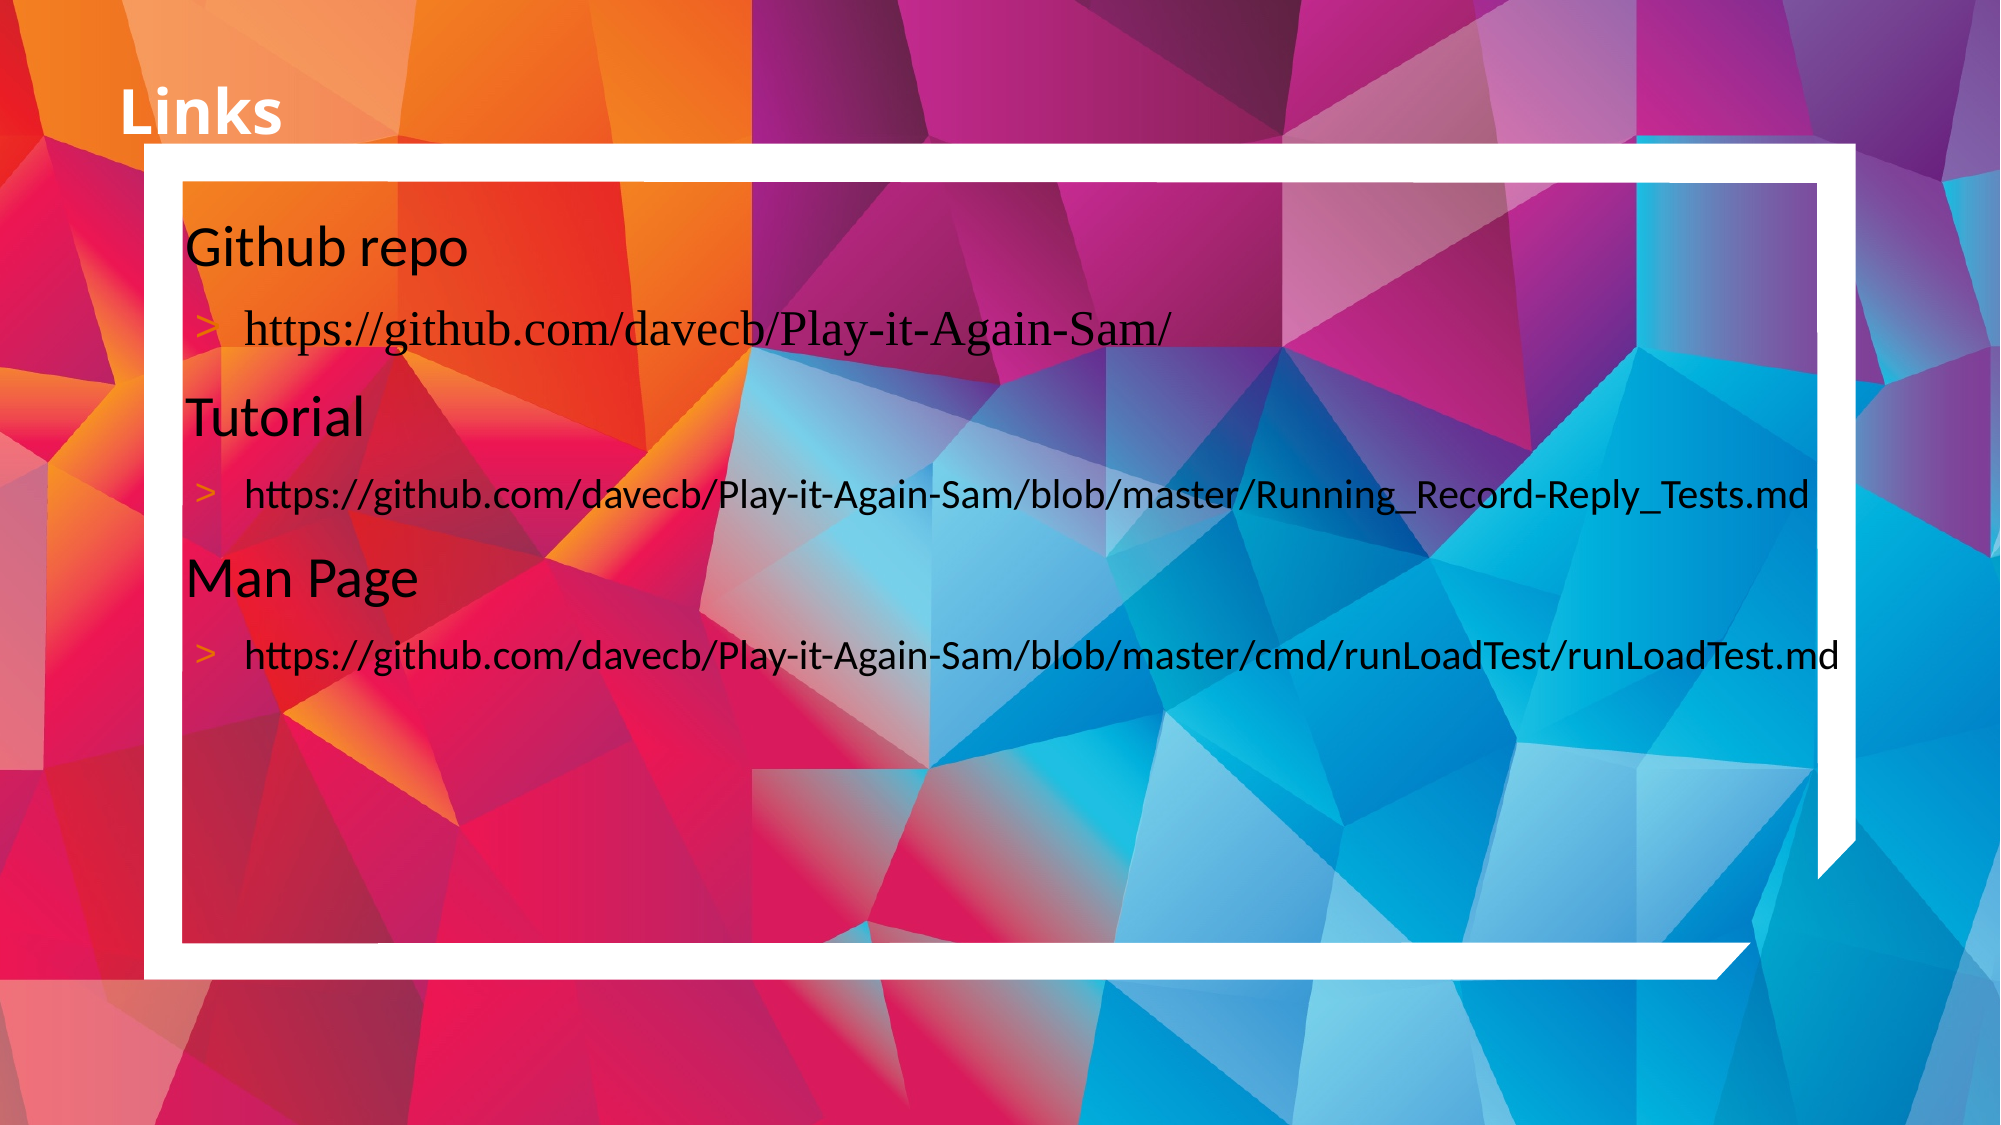

# Links
Github repo
https://github.com/davecb/Play-it-Again-Sam/
Tutorial
https://github.com/davecb/Play-it-Again-Sam/blob/master/Running_Record-Reply_Tests.md
Man Page
https://github.com/davecb/Play-it-Again-Sam/blob/master/cmd/runLoadTest/runLoadTest.md